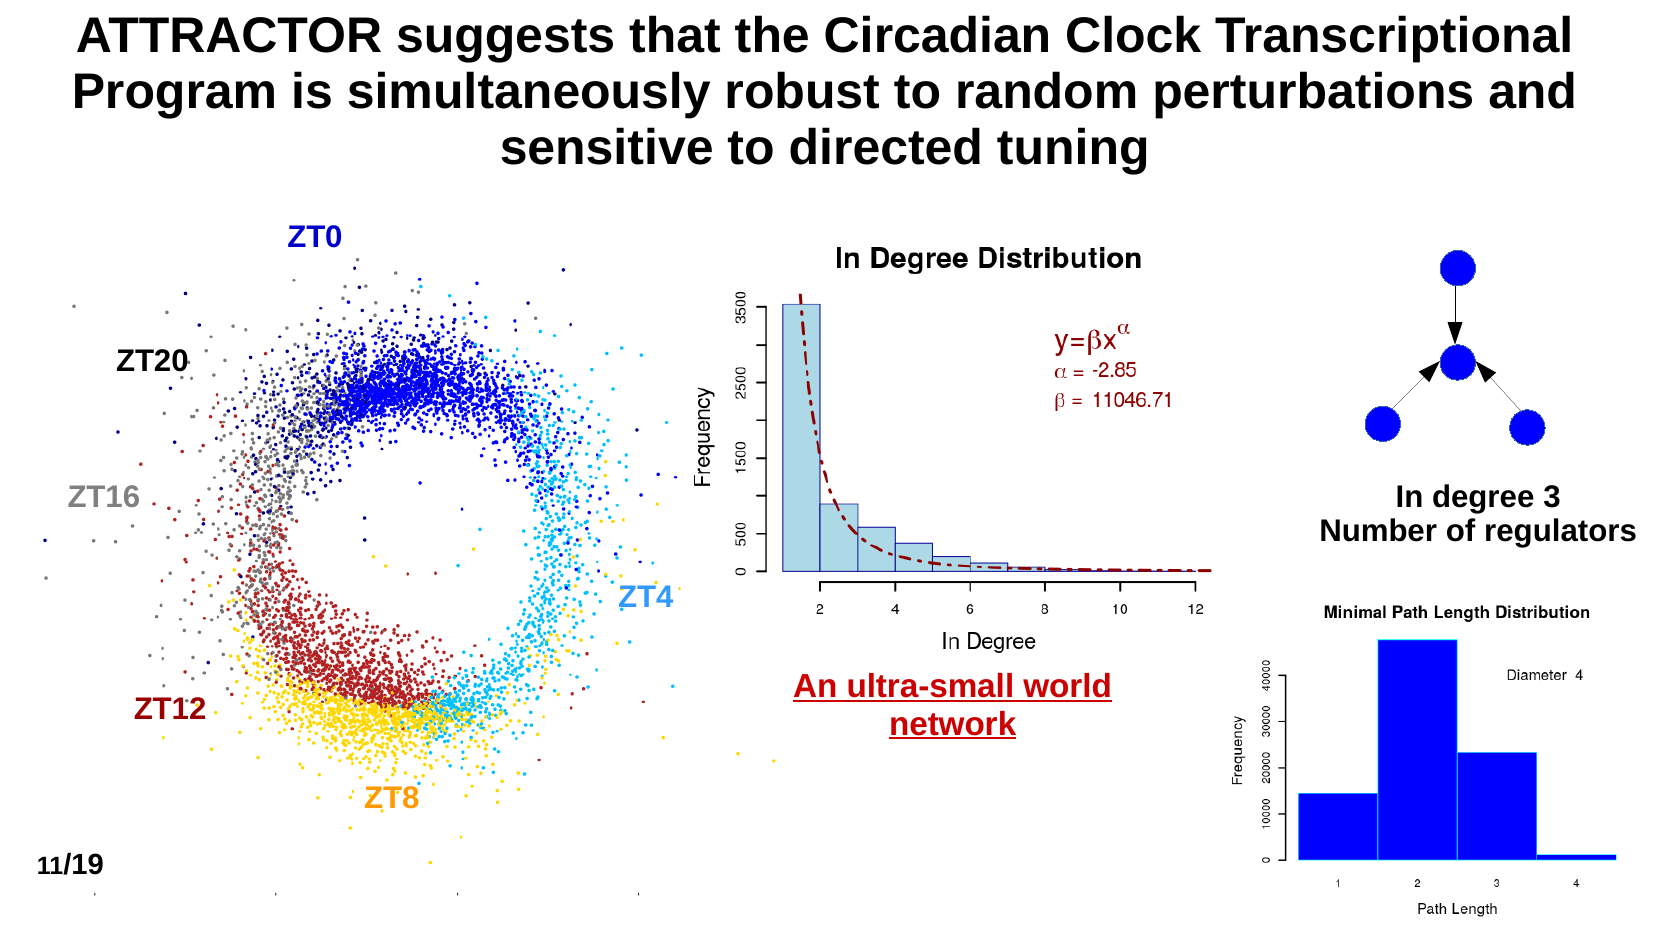

# ATTRACTOR suggests that the Circadian Clock Transcriptional Program is simultaneously robust to random perturbations and sensitive to directed tuning
ZT0
ZT20
ZT16
In degree 3
Number of regulators
ZT4
An ultra-small world network
ZT12
ZT8
 11/19